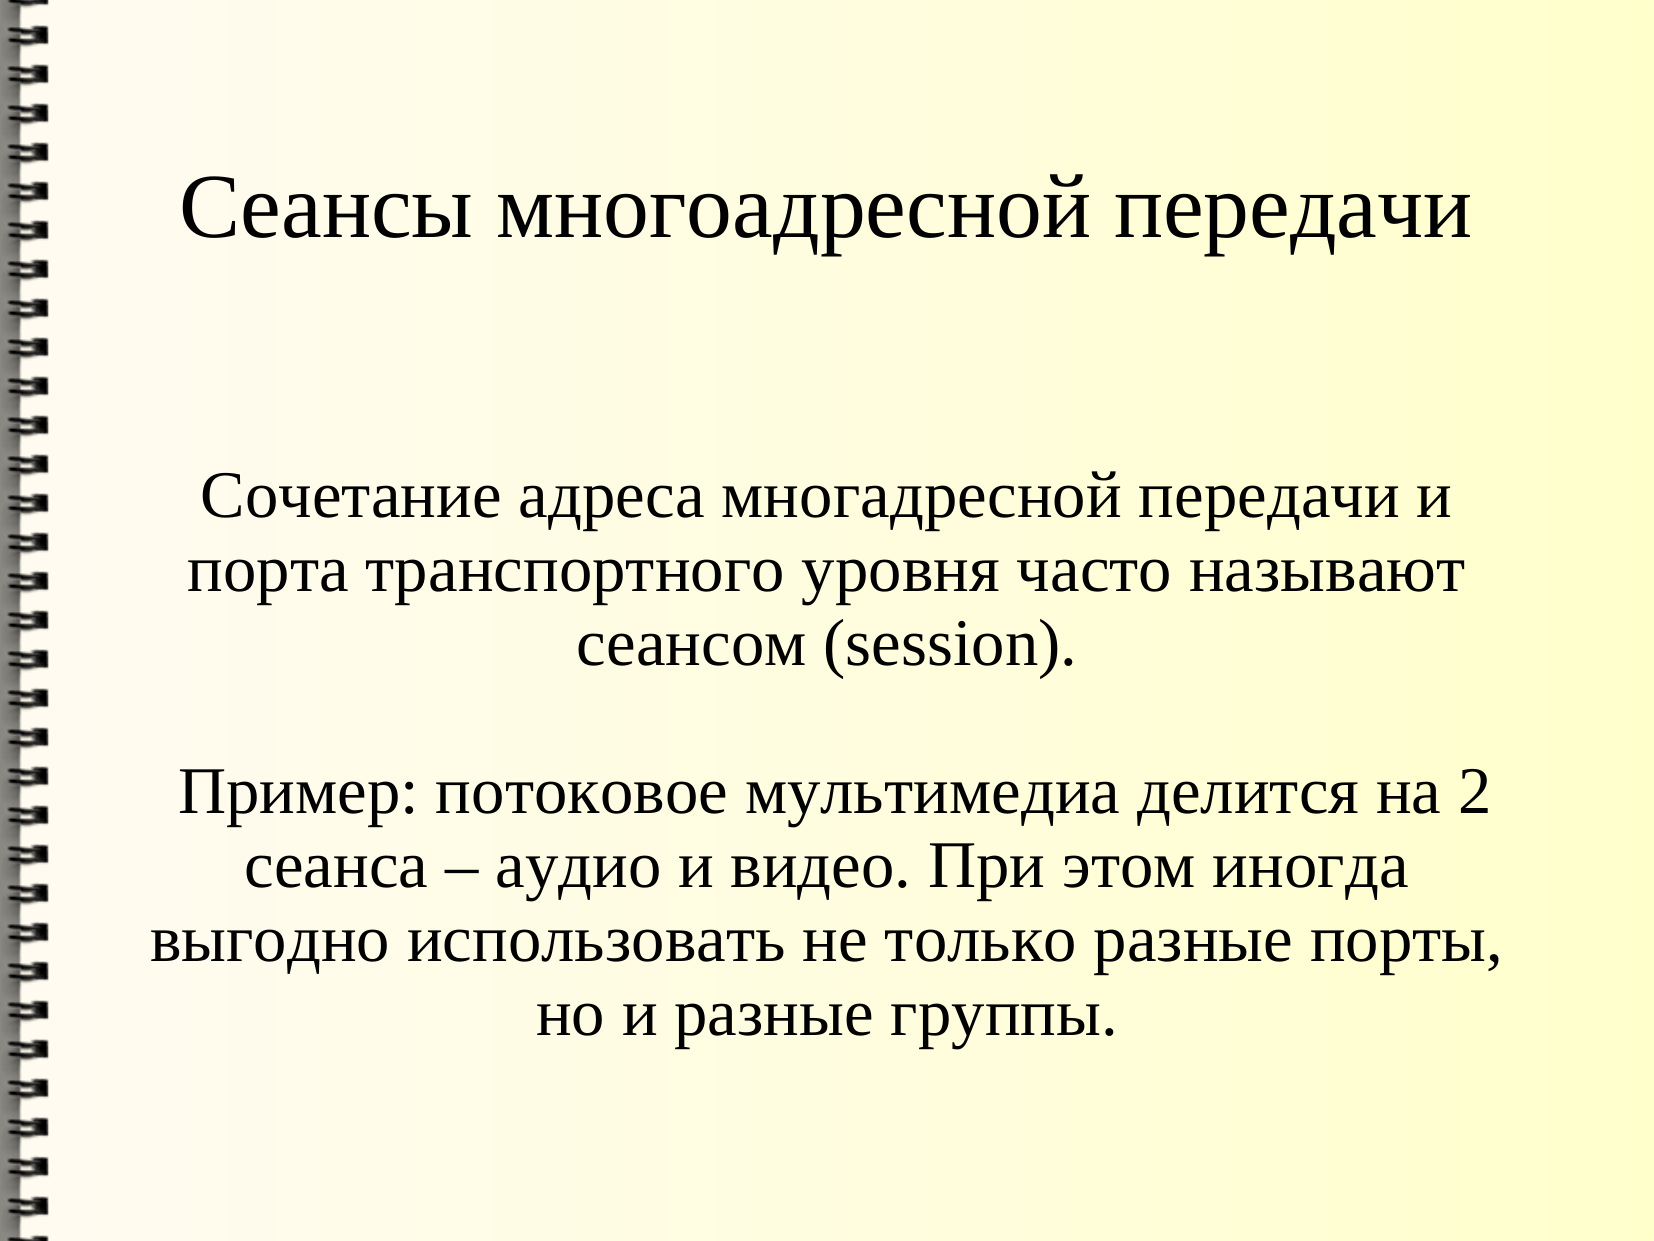

# Сеансы многоадресной передачи
Сочетание адреса многадресной передачи и порта транспортного уровня часто называют сеансом (session).
 Пример: потоковое мультимедиа делится на 2 сеанса – аудио и видео. При этом иногда выгодно использовать не только разные порты, но и разные группы.